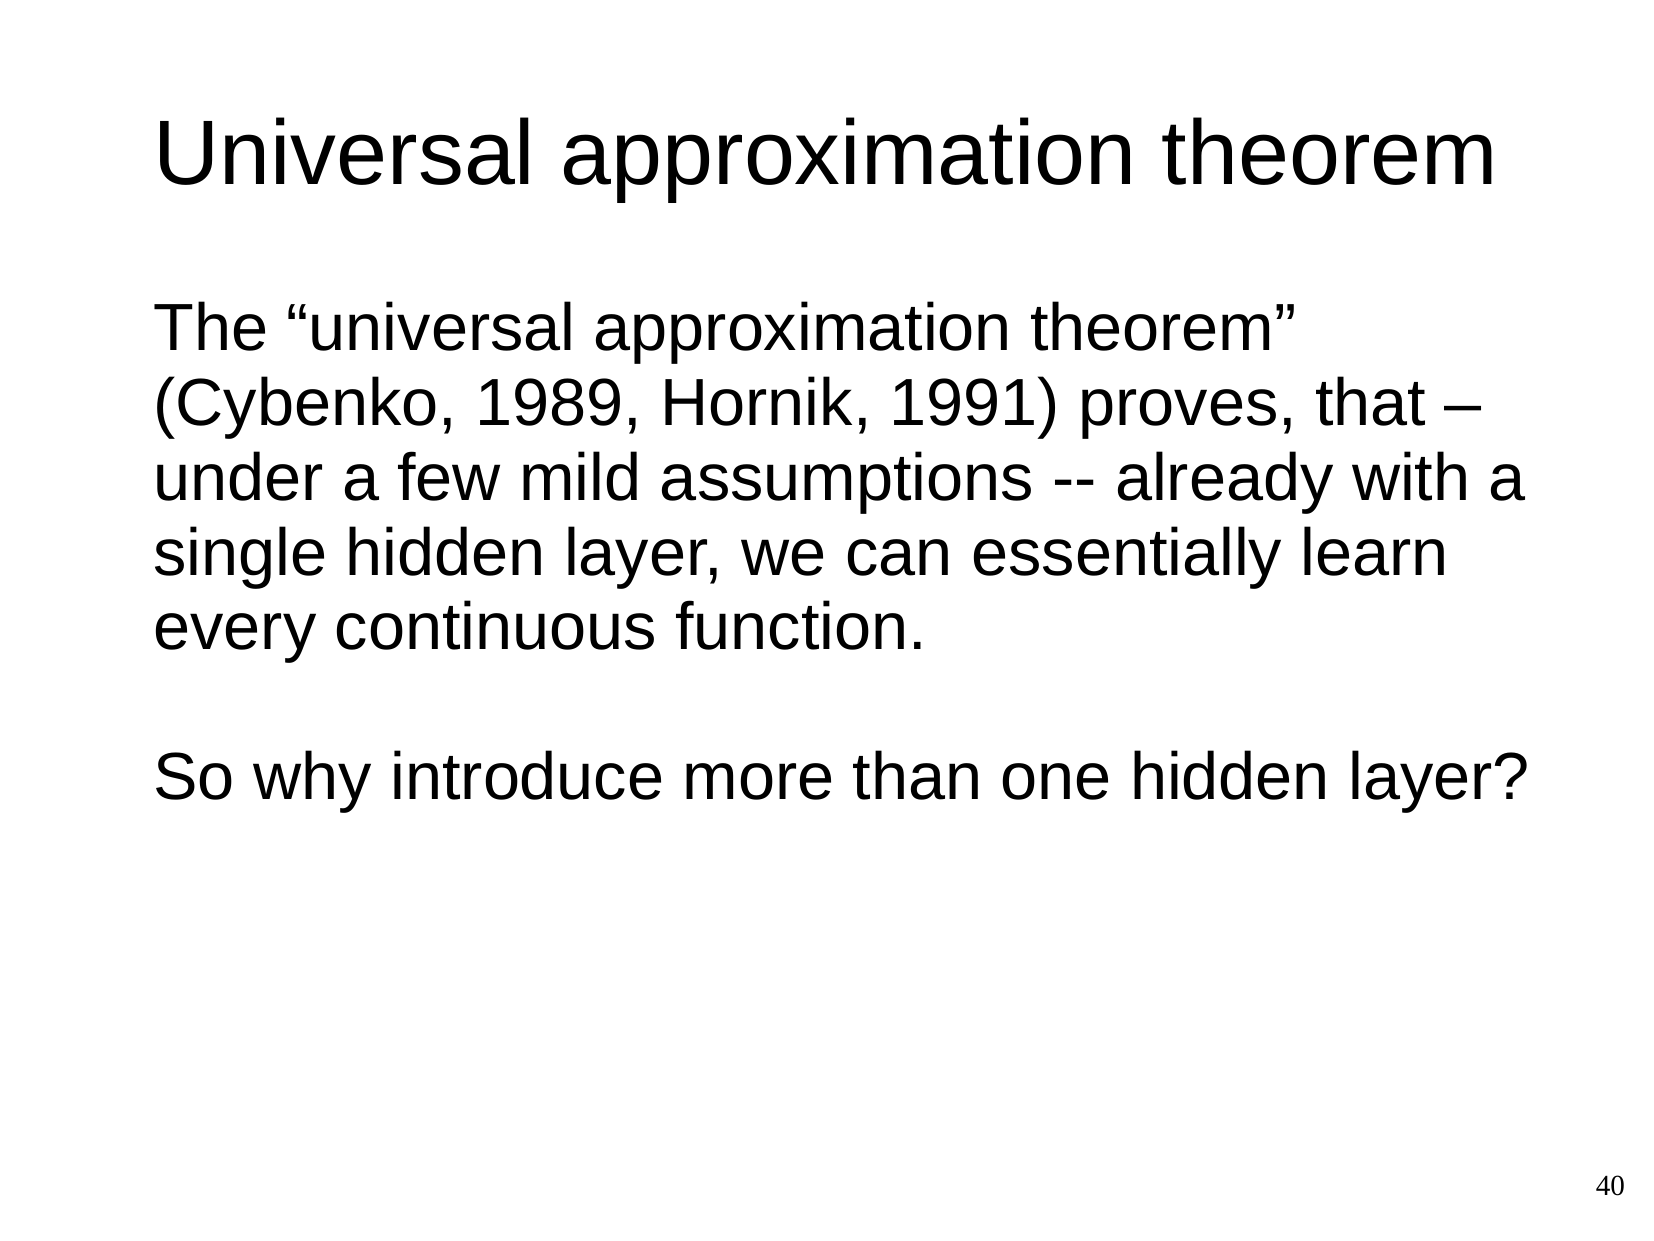

# Universal approximation theorem
The “universal approximation theorem” (Cybenko, 1989, Hornik, 1991) proves, that – under a few mild assumptions -- already with a single hidden layer, we can essentially learn every continuous function.
So why introduce more than one hidden layer?
40